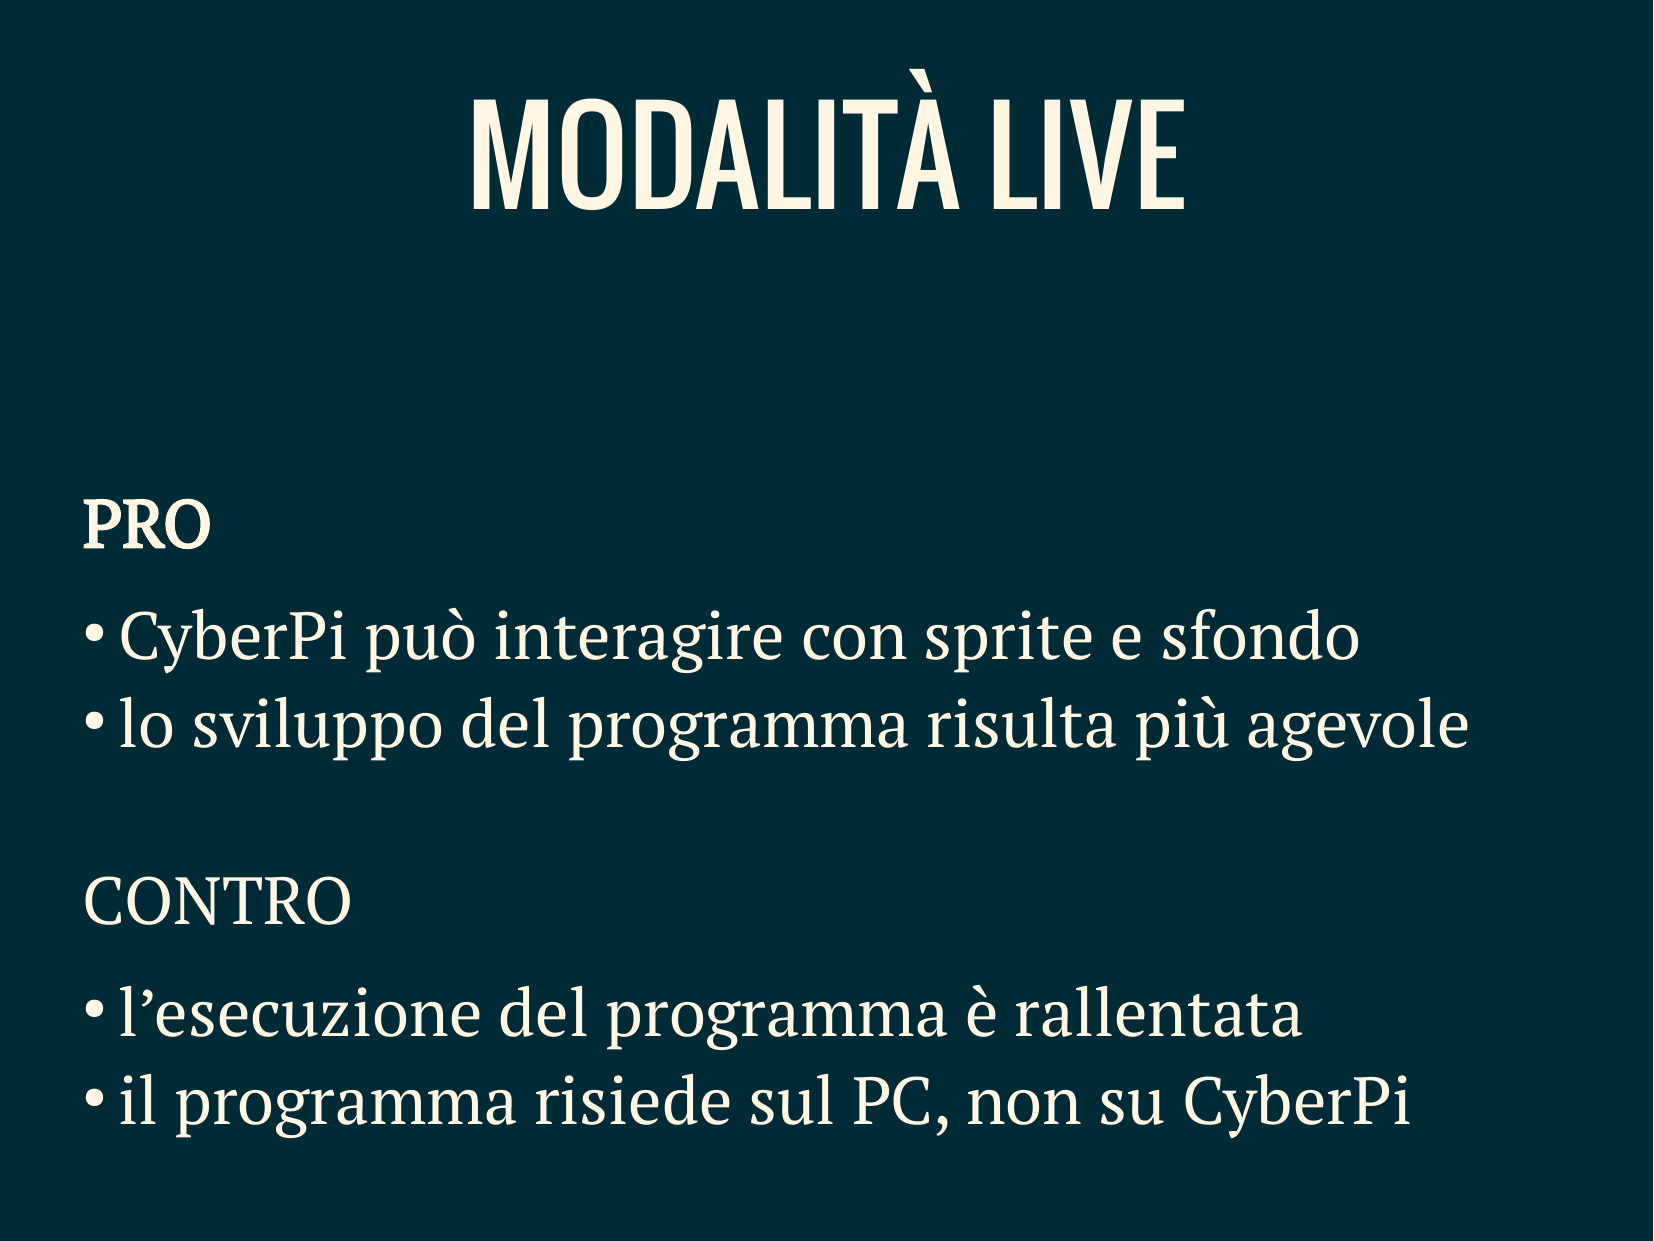

# Modalità Live
PRO
CyberPi può interagire con sprite e sfondo
lo sviluppo del programma risulta più agevole
CONTRO
l’esecuzione del programma è rallentata
il programma risiede sul PC, non su CyberPi